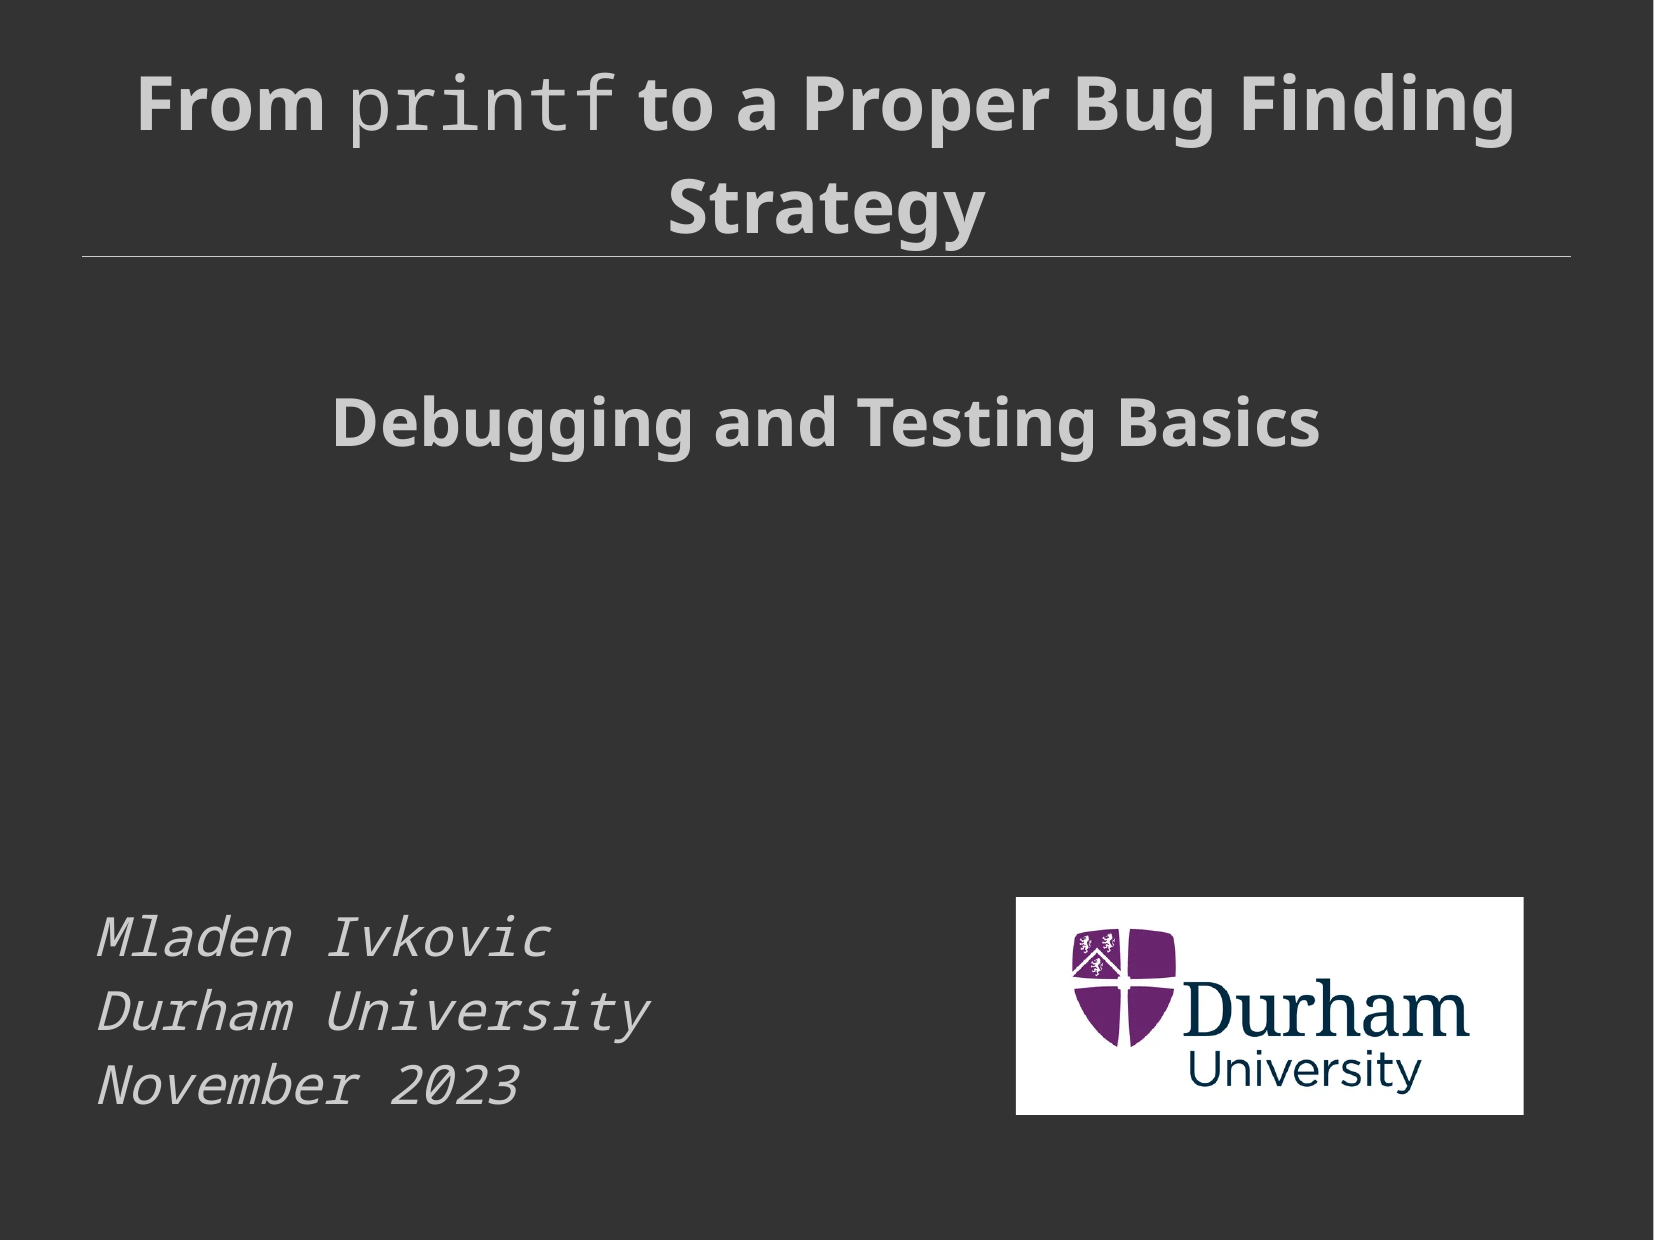

# From printf to a Proper Bug Finding Strategy
Debugging and Testing Basics
Mladen Ivkovic
Durham University
November 2023